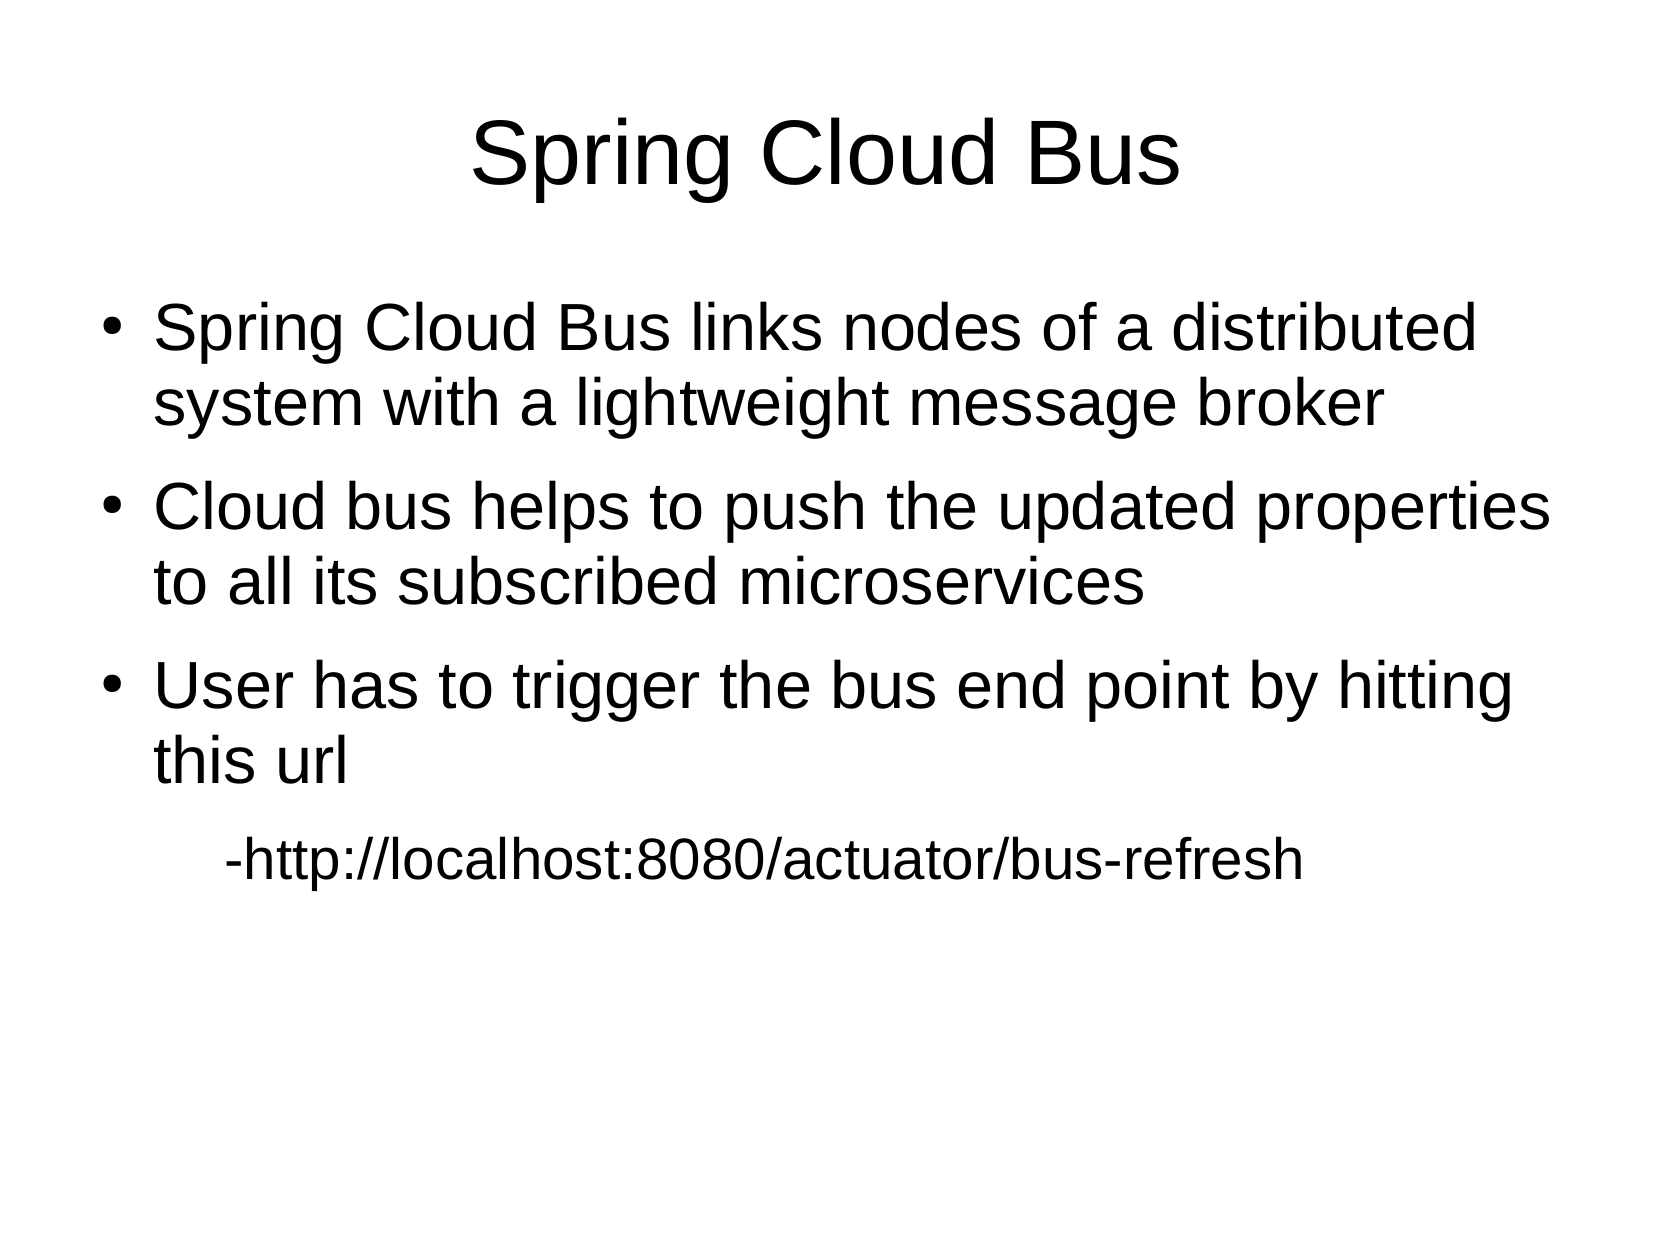

# Spring Cloud Bus
Spring Cloud Bus links nodes of a distributed system with a lightweight message broker
Cloud bus helps to push the updated properties to all its subscribed microservices
User has to trigger the bus end point by hitting this url
-http://localhost:8080/actuator/bus-refresh